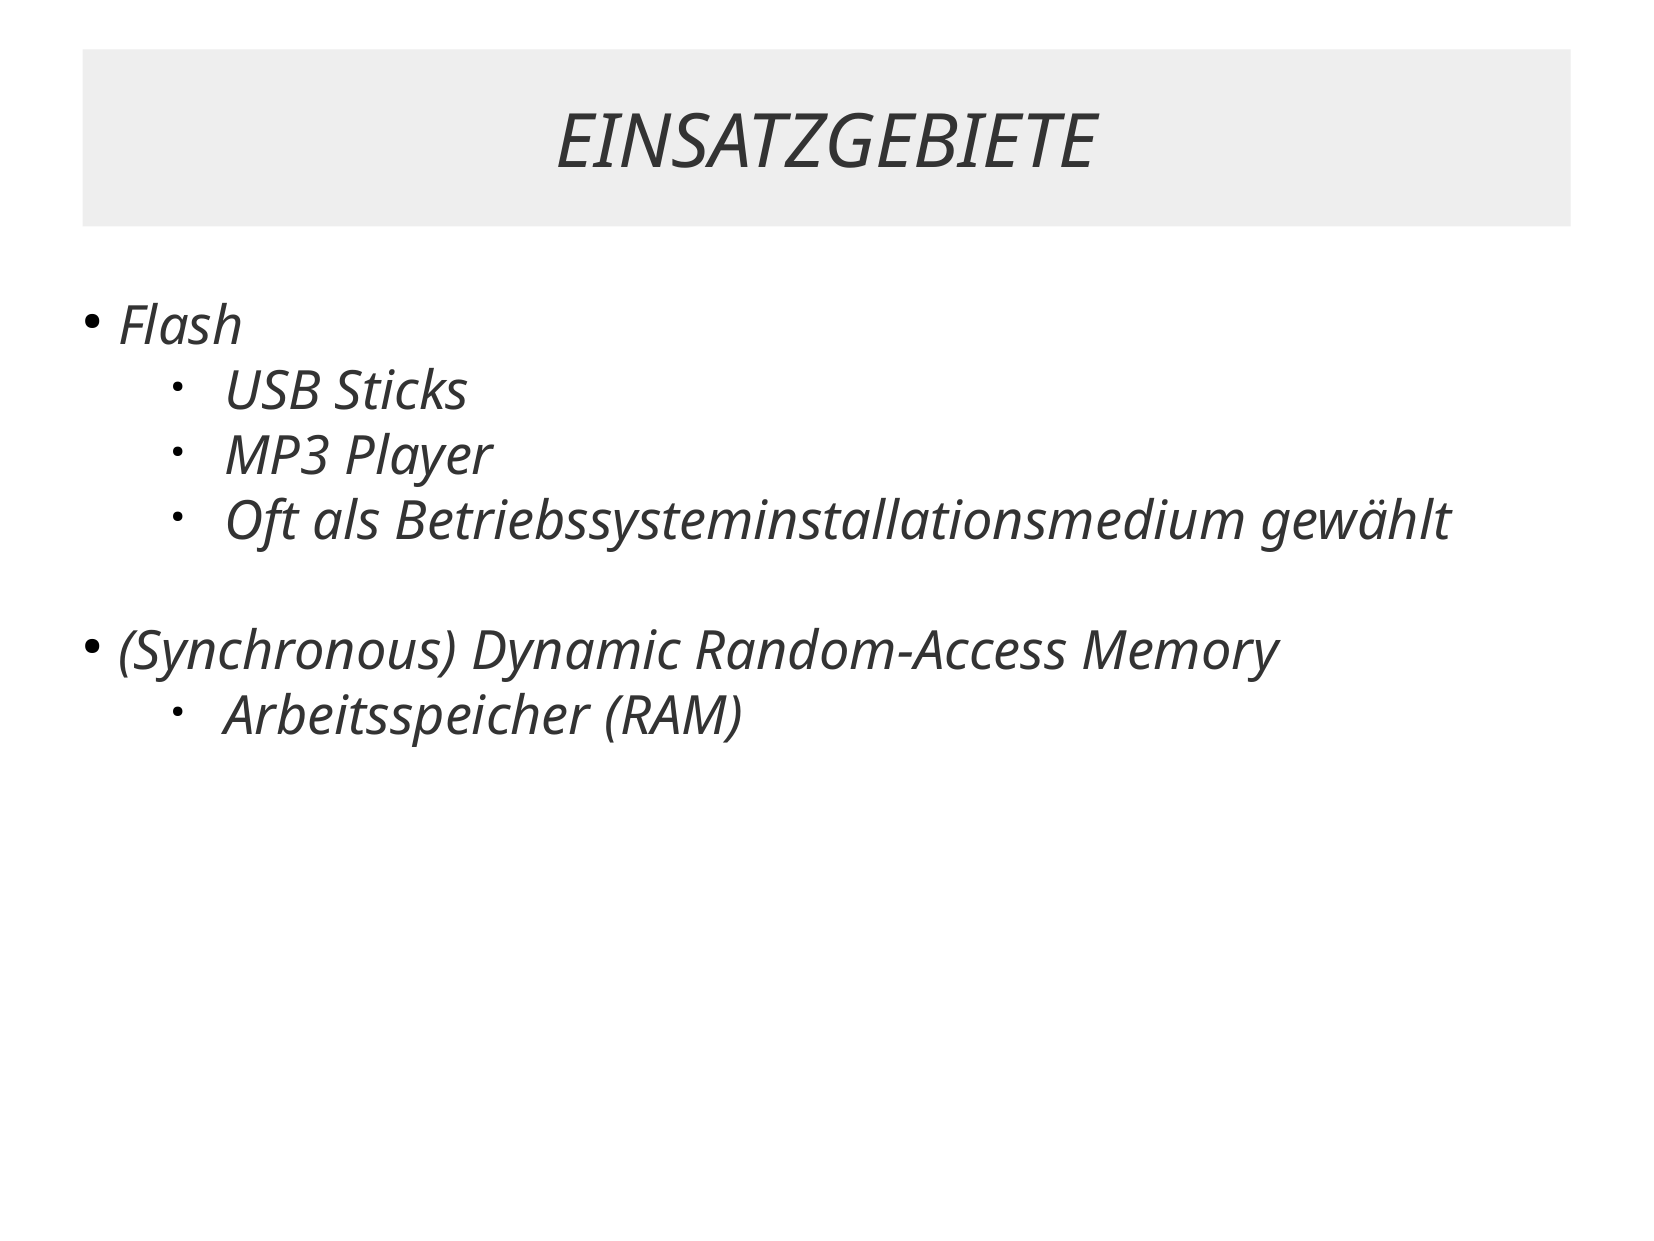

EINSATZGEBIETE
Flash
USB Sticks
MP3 Player
Oft als Betriebssysteminstallationsmedium gewählt
(Synchronous) Dynamic Random-Access Memory
Arbeitsspeicher (RAM)